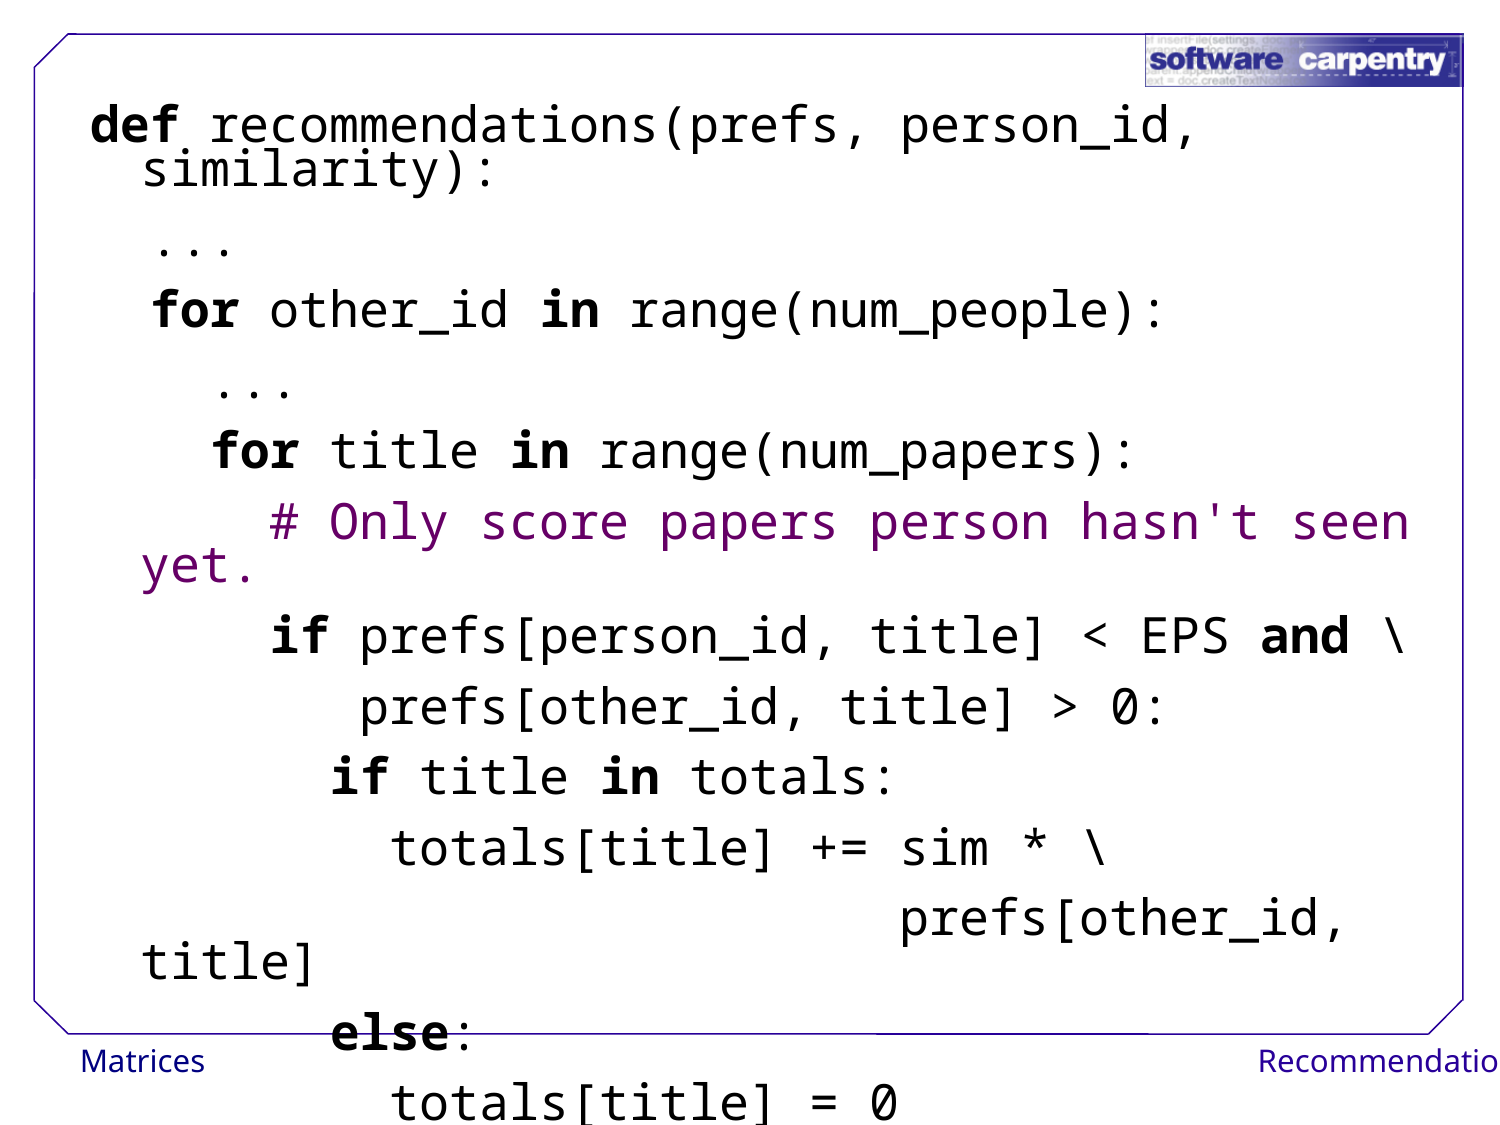

# def recommendations(prefs, person_id, similarity):
 ...
 for other_id in range(num_people):
 ...
 for title in range(num_papers):
 # Only score papers person hasn't seen yet.
 if prefs[person_id, title] < EPS and \
 prefs[other_id, title] > 0:
 if title in totals:
 totals[title] += sim * \
 prefs[other_id, title]
 else:
 totals[title] = 0